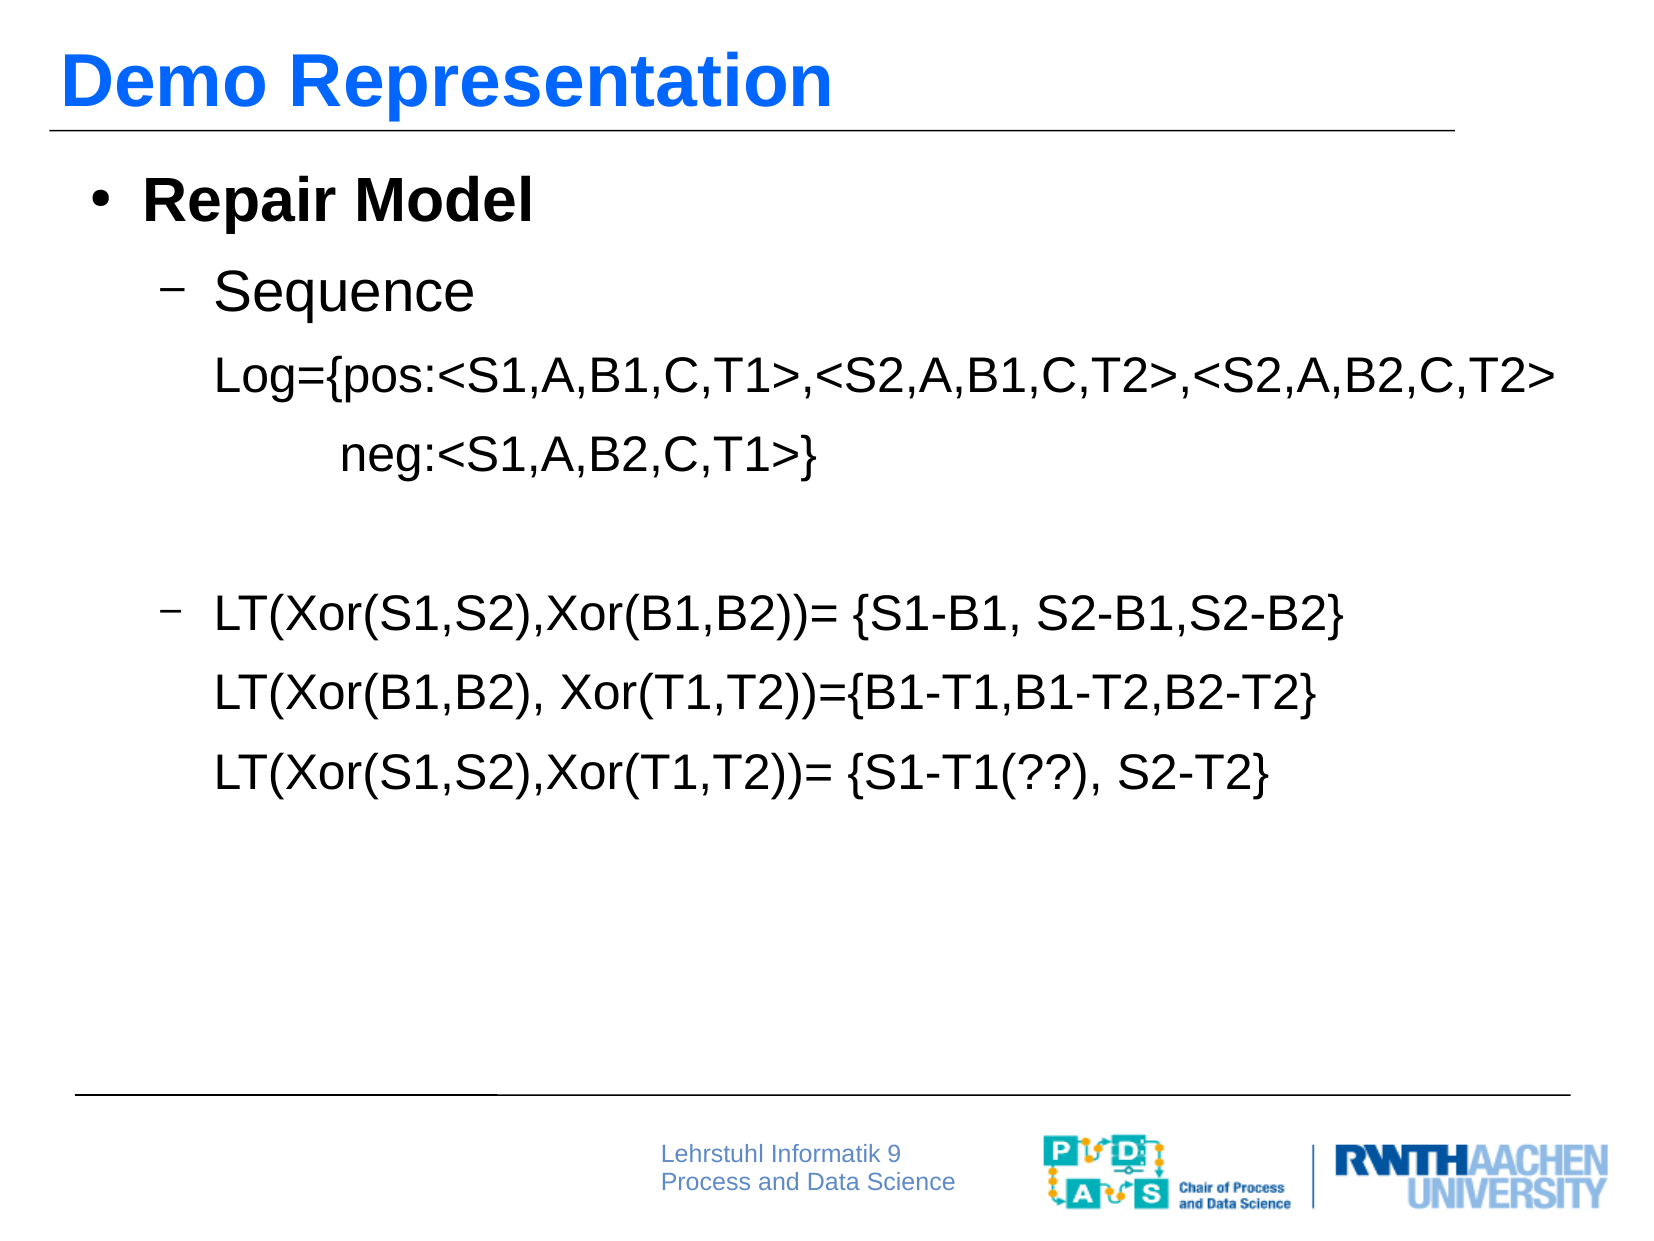

# Demo Representation
Repair Model
Sequence
Log={pos:<S1,A,B1,C,T1>,<S2,A,B1,C,T2>,<S2,A,B2,C,T2>
 neg:<S1,A,B2,C,T1>}
LT(Xor(S1,S2),Xor(B1,B2))= {S1-B1, S2-B1,S2-B2}
LT(Xor(B1,B2), Xor(T1,T2))={B1-T1,B1-T2,B2-T2}
LT(Xor(S1,S2),Xor(T1,T2))= {S1-T1(??), S2-T2}